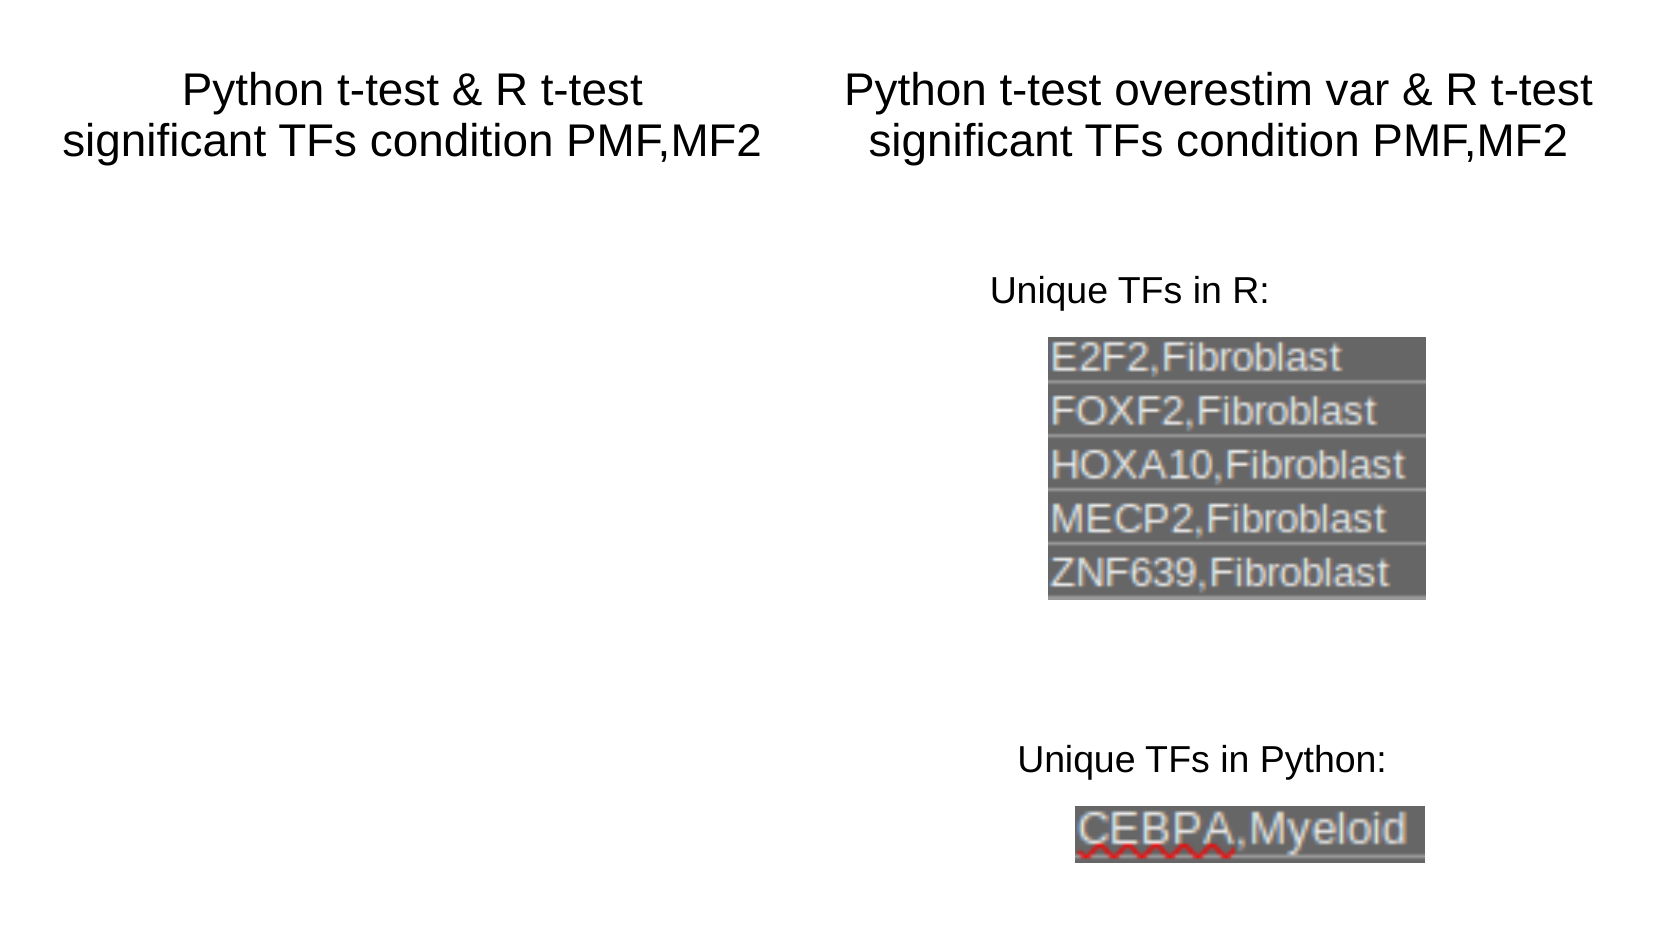

# Python t-test & R t-test significant TFs condition PMF,MF2
Python t-test overestim var & R t-test
significant TFs condition PMF,MF2
Unique TFs in R:
Unique TFs in Python: